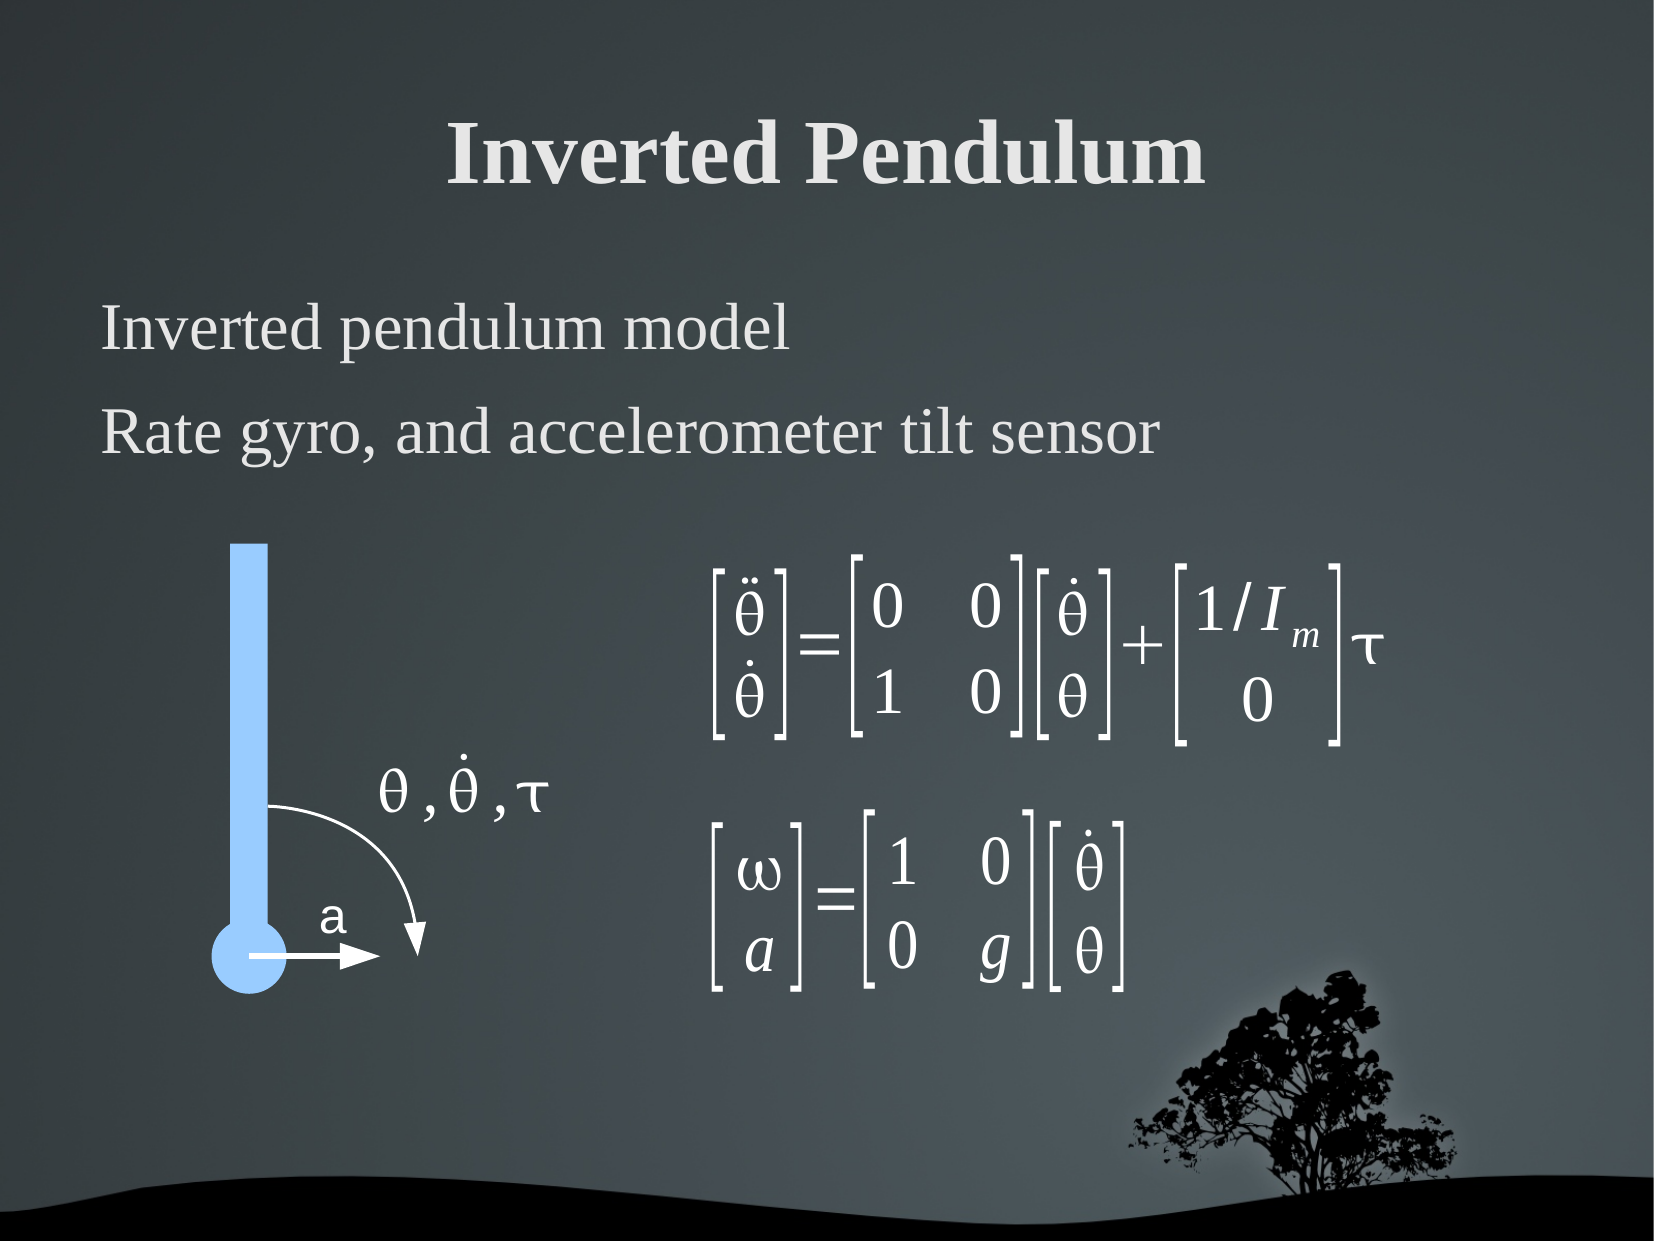

# Inverted Pendulum
Inverted pendulum model
Rate gyro, and accelerometer tilt sensor
a